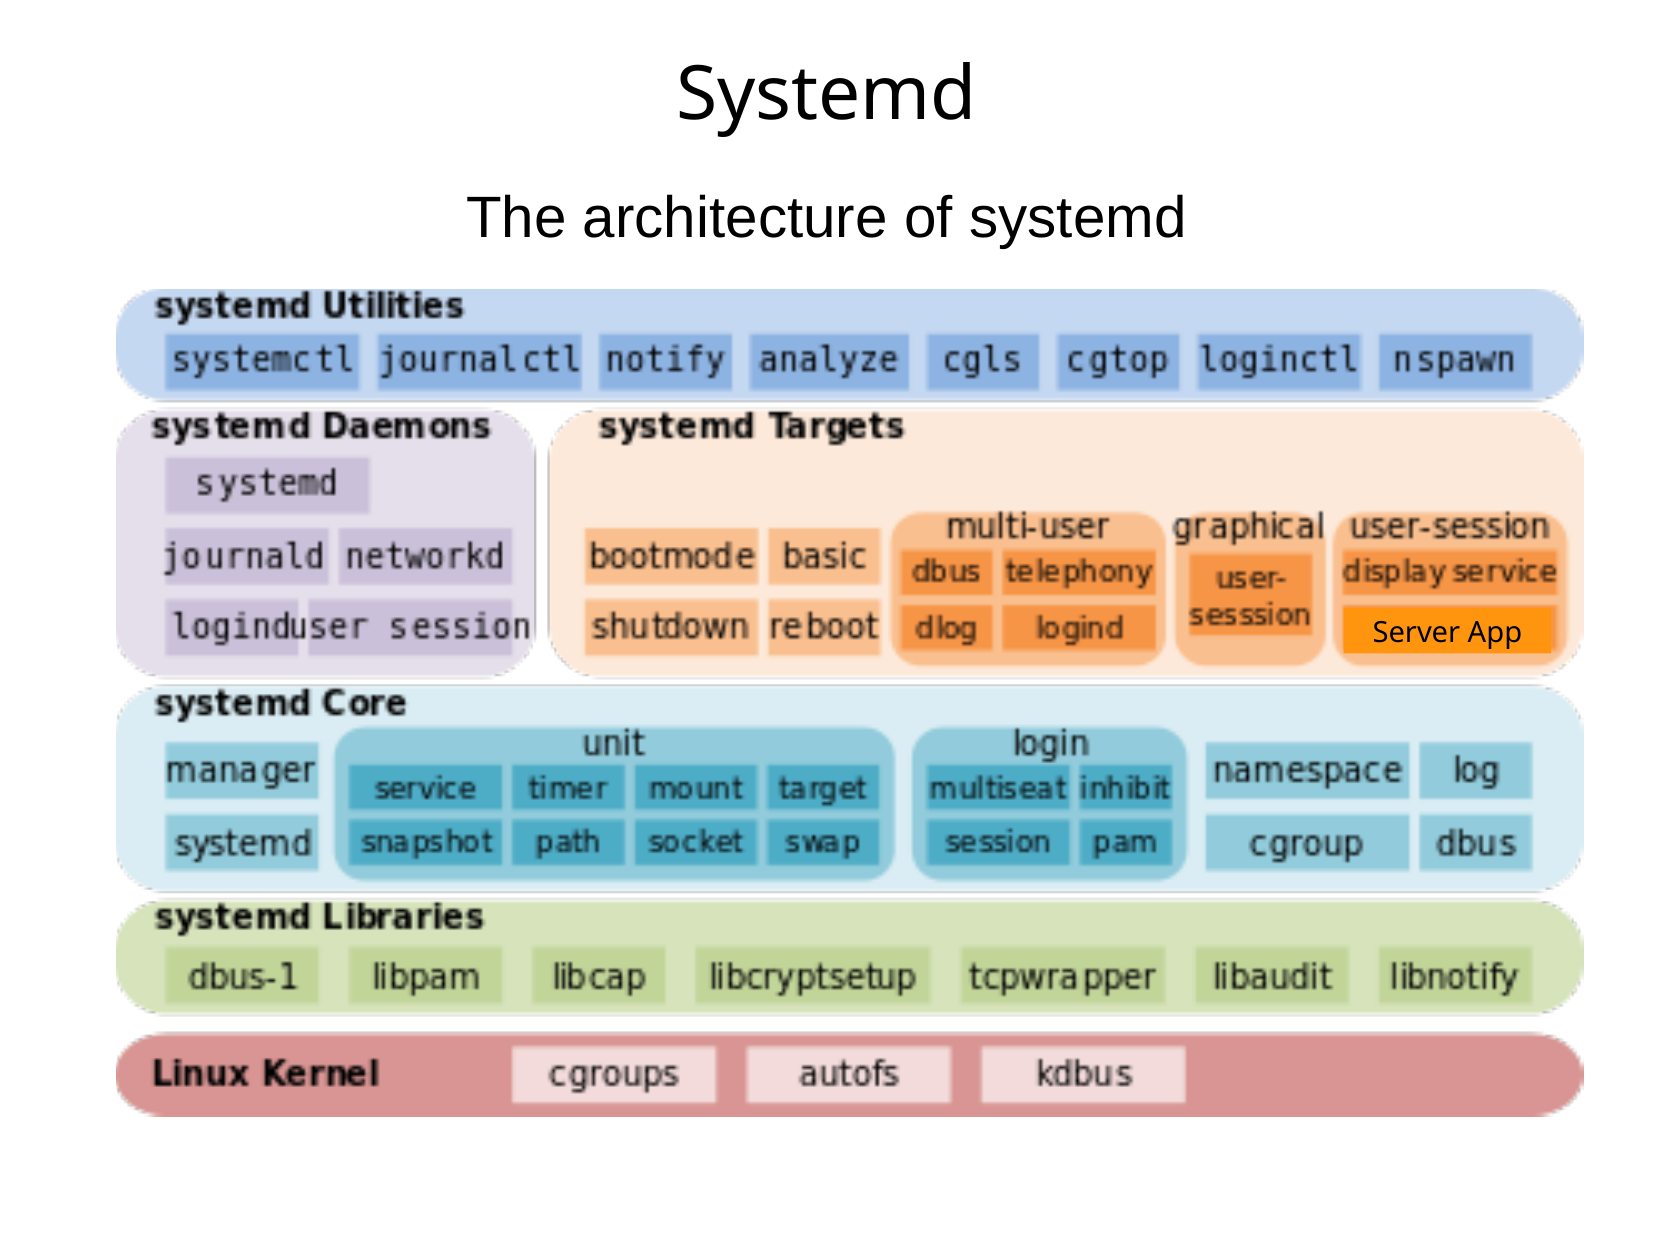

# Systemd
The architecture of systemd
Server App